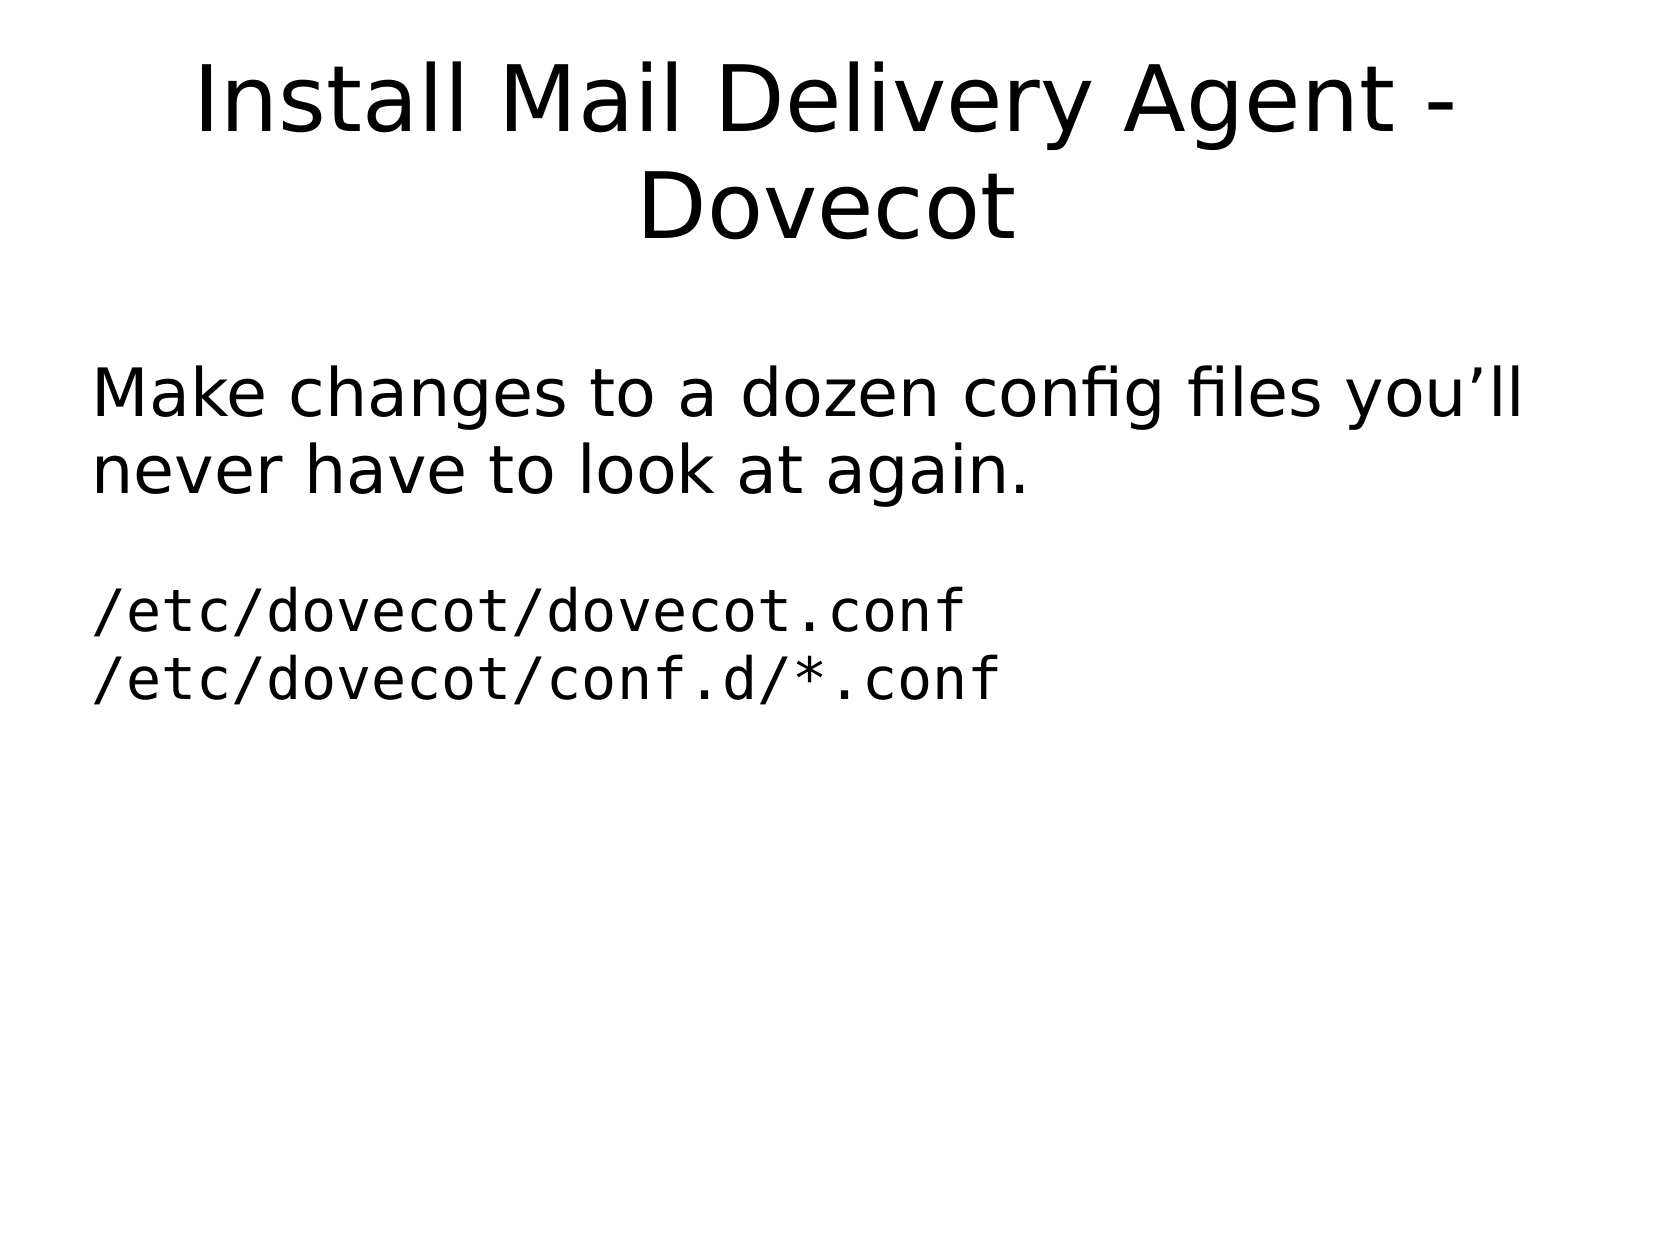

# Install Mail Delivery Agent - Dovecot
Make changes to a dozen config files you’ll never have to look at again.
/etc/dovecot/dovecot.conf
/etc/dovecot/conf.d/*.conf